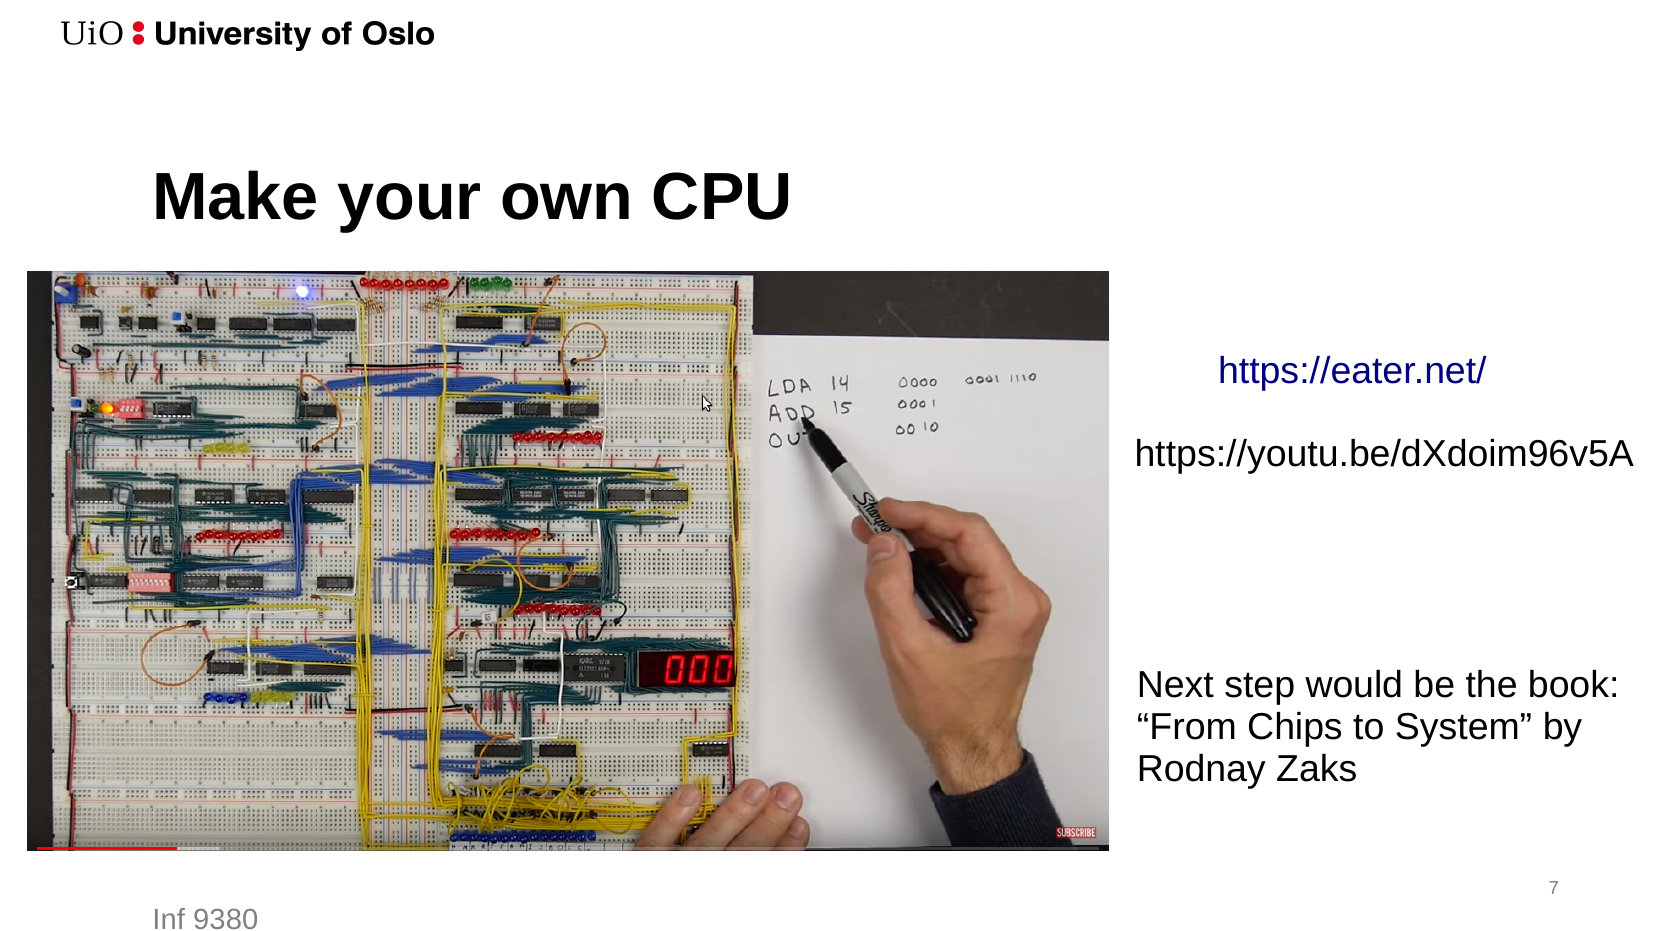

Make your own CPU
 https://eater.net/
 https://youtu.be/dXdoim96v5A
Next step would be the book:
“From Chips to System” by
Rodnay Zaks
Inf 9380